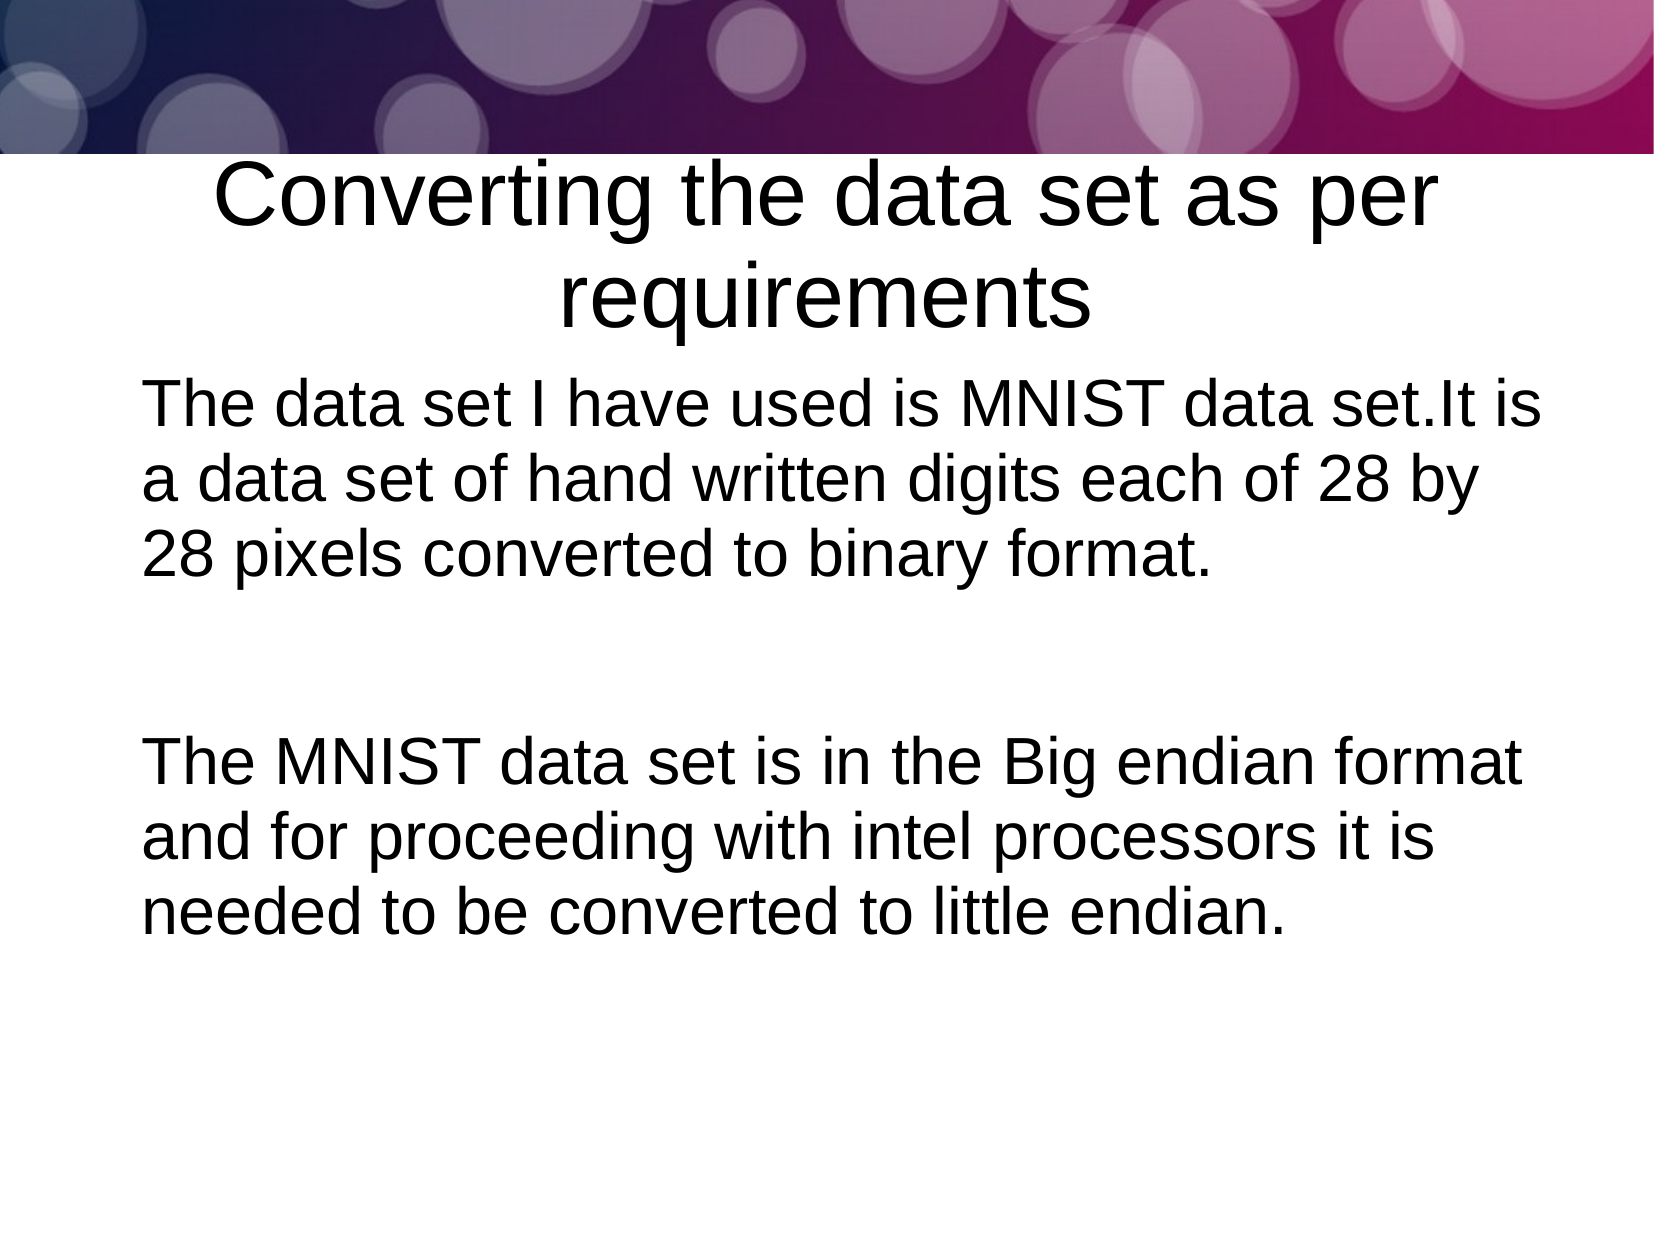

# Converting the data set as per requirements
The data set I have used is MNIST data set.It is a data set of hand written digits each of 28 by 28 pixels converted to binary format.
The MNIST data set is in the Big endian format and for proceeding with intel processors it is needed to be converted to little endian.